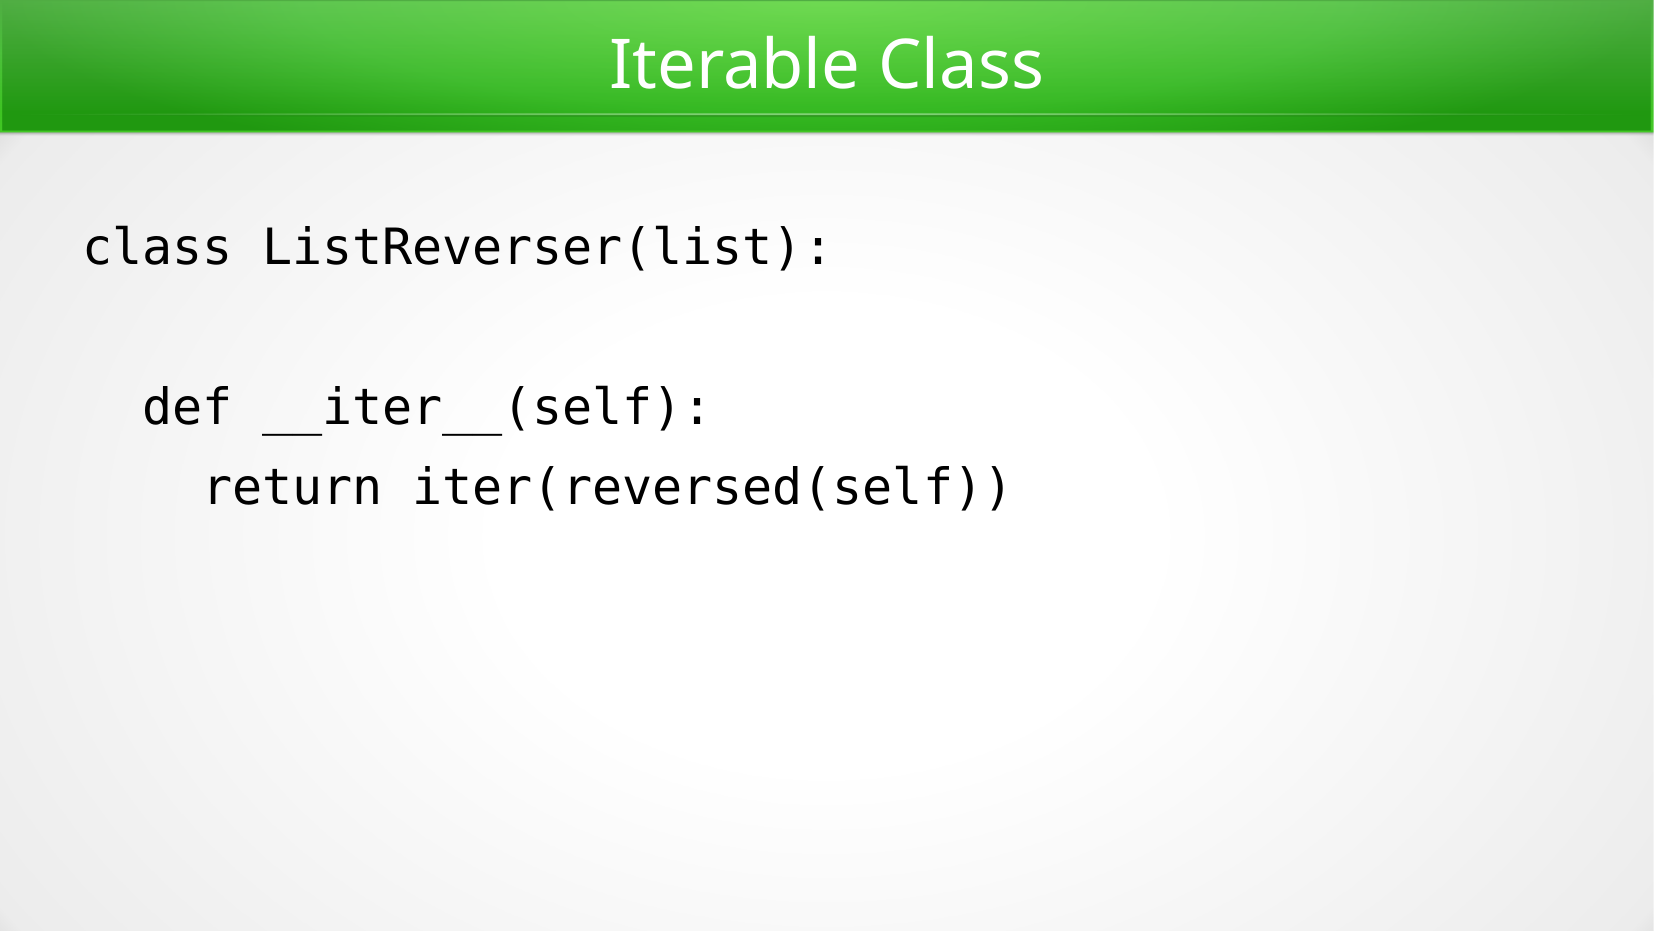

# Iterable Class
class ListReverser(list):
 def __iter__(self):
 return iter(reversed(self))